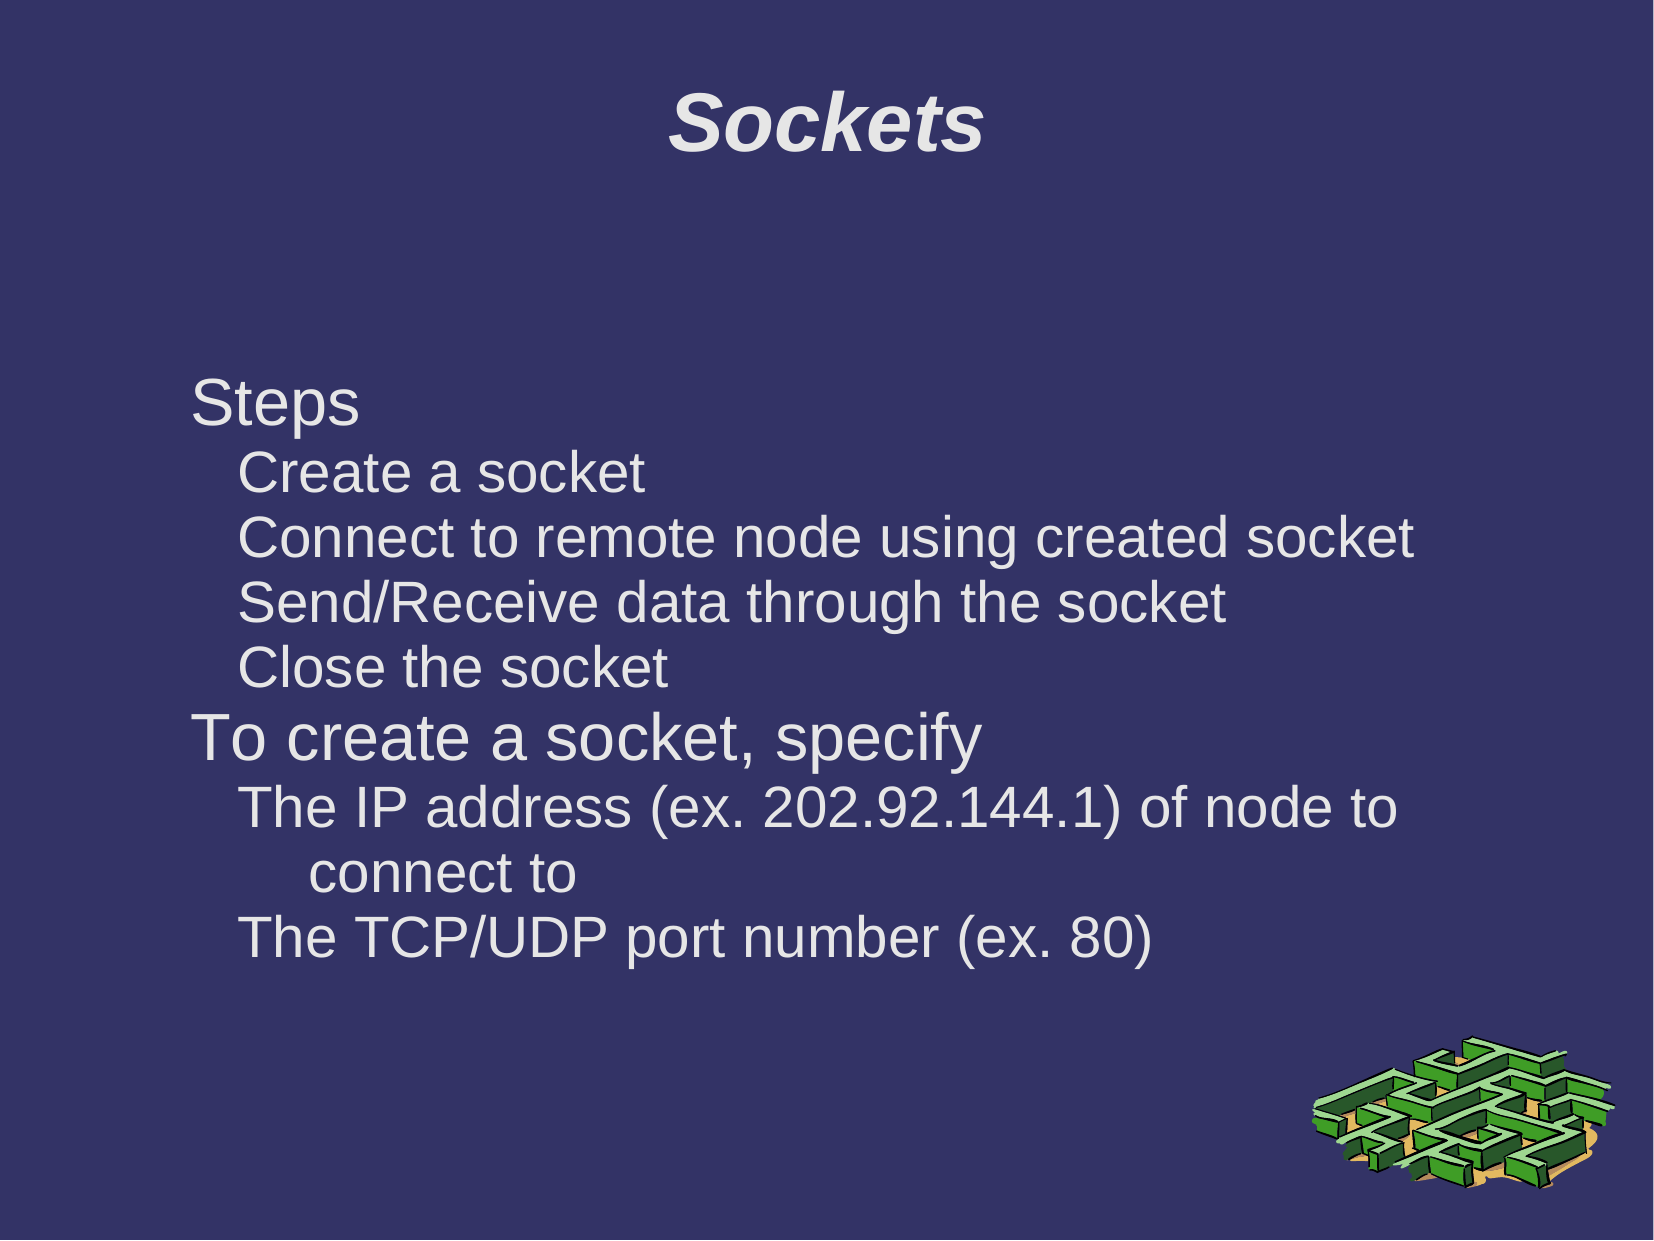

# Sockets
Steps
Create a socket
Connect to remote node using created socket
Send/Receive data through the socket
Close the socket
To create a socket, specify
The IP address (ex. 202.92.144.1) of node to connect to
The TCP/UDP port number (ex. 80)